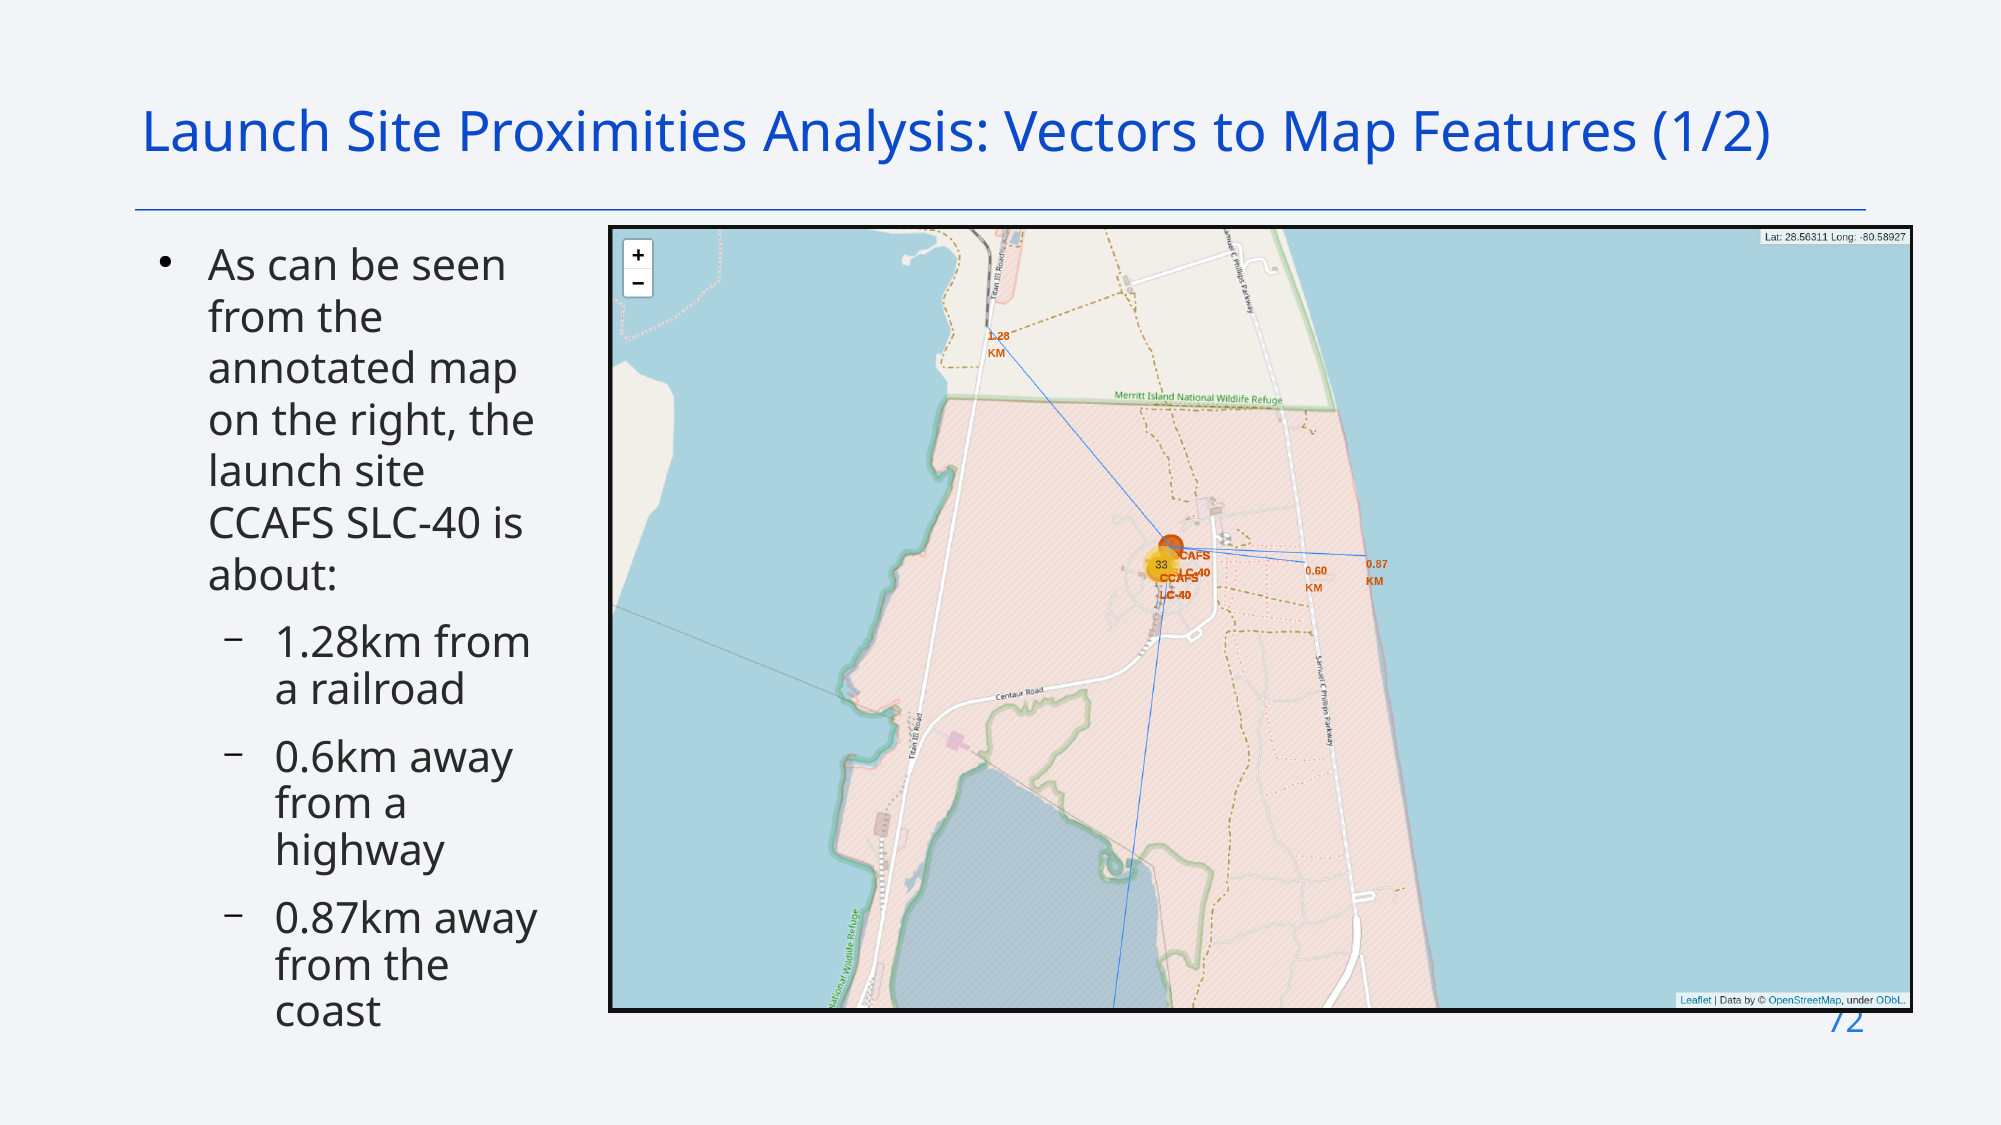

Launch Site Proximities Analysis: Vectors to Map Features (1/2)
# As can be seen from the annotated map on the right, the launch site CCAFS SLC-40 is about:
1.28km from a railroad
0.6km away from a highway
0.87km away from the coast
72